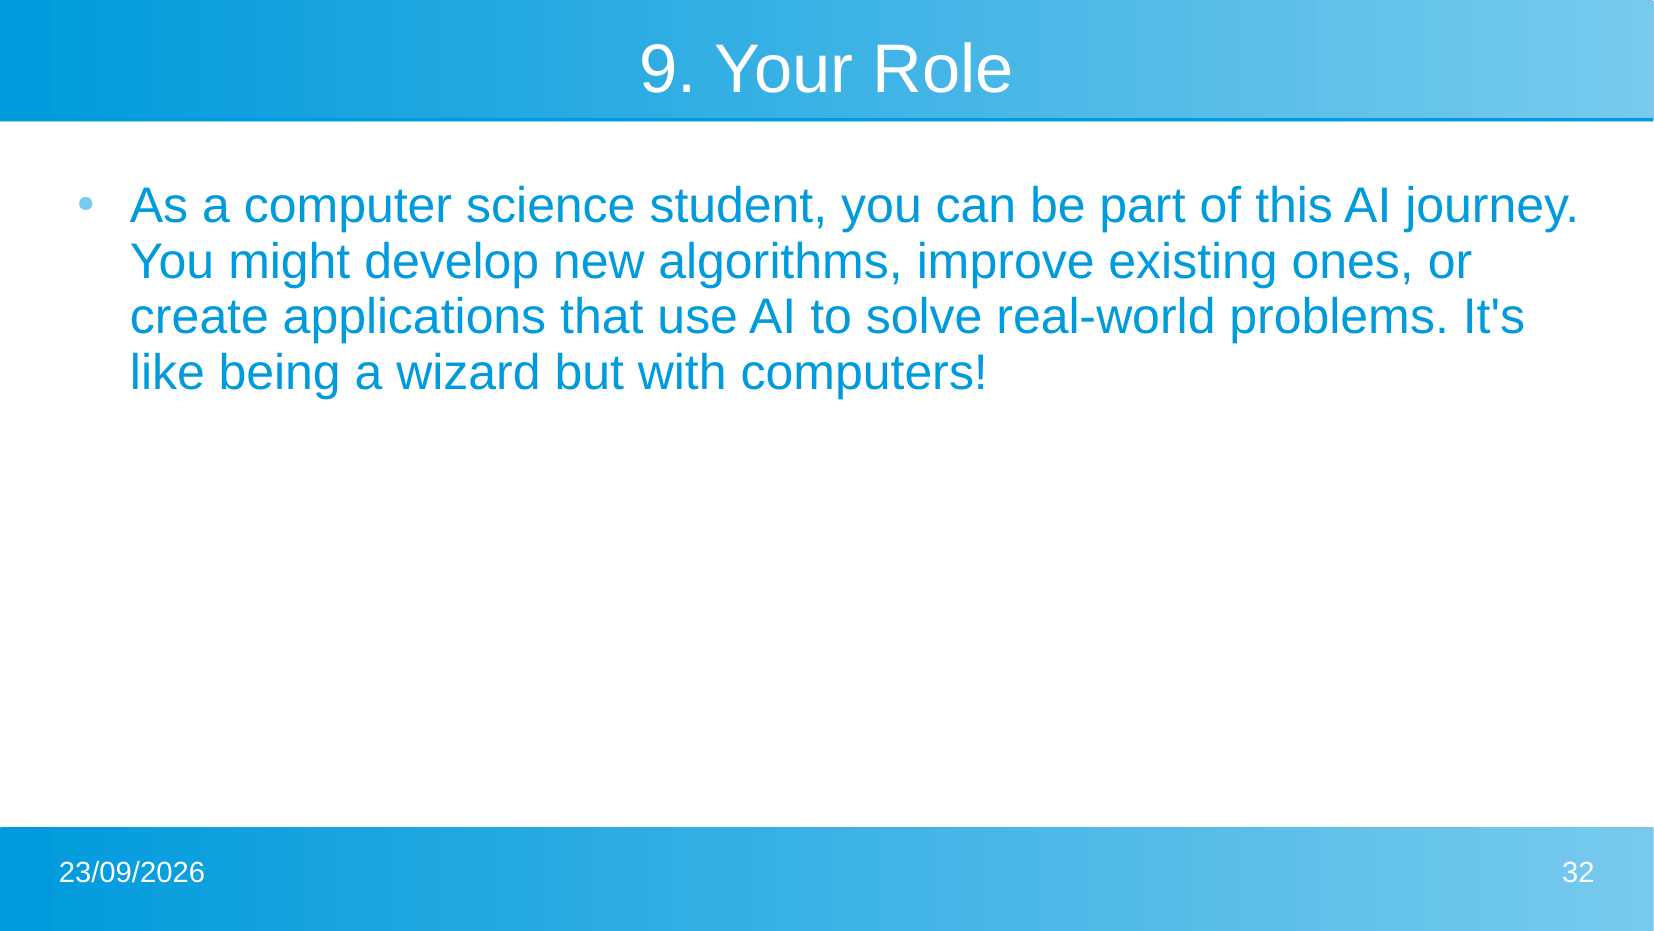

# 9. Your Role
As a computer science student, you can be part of this AI journey. You might develop new algorithms, improve existing ones, or create applications that use AI to solve real-world problems. It's like being a wizard but with computers!
32